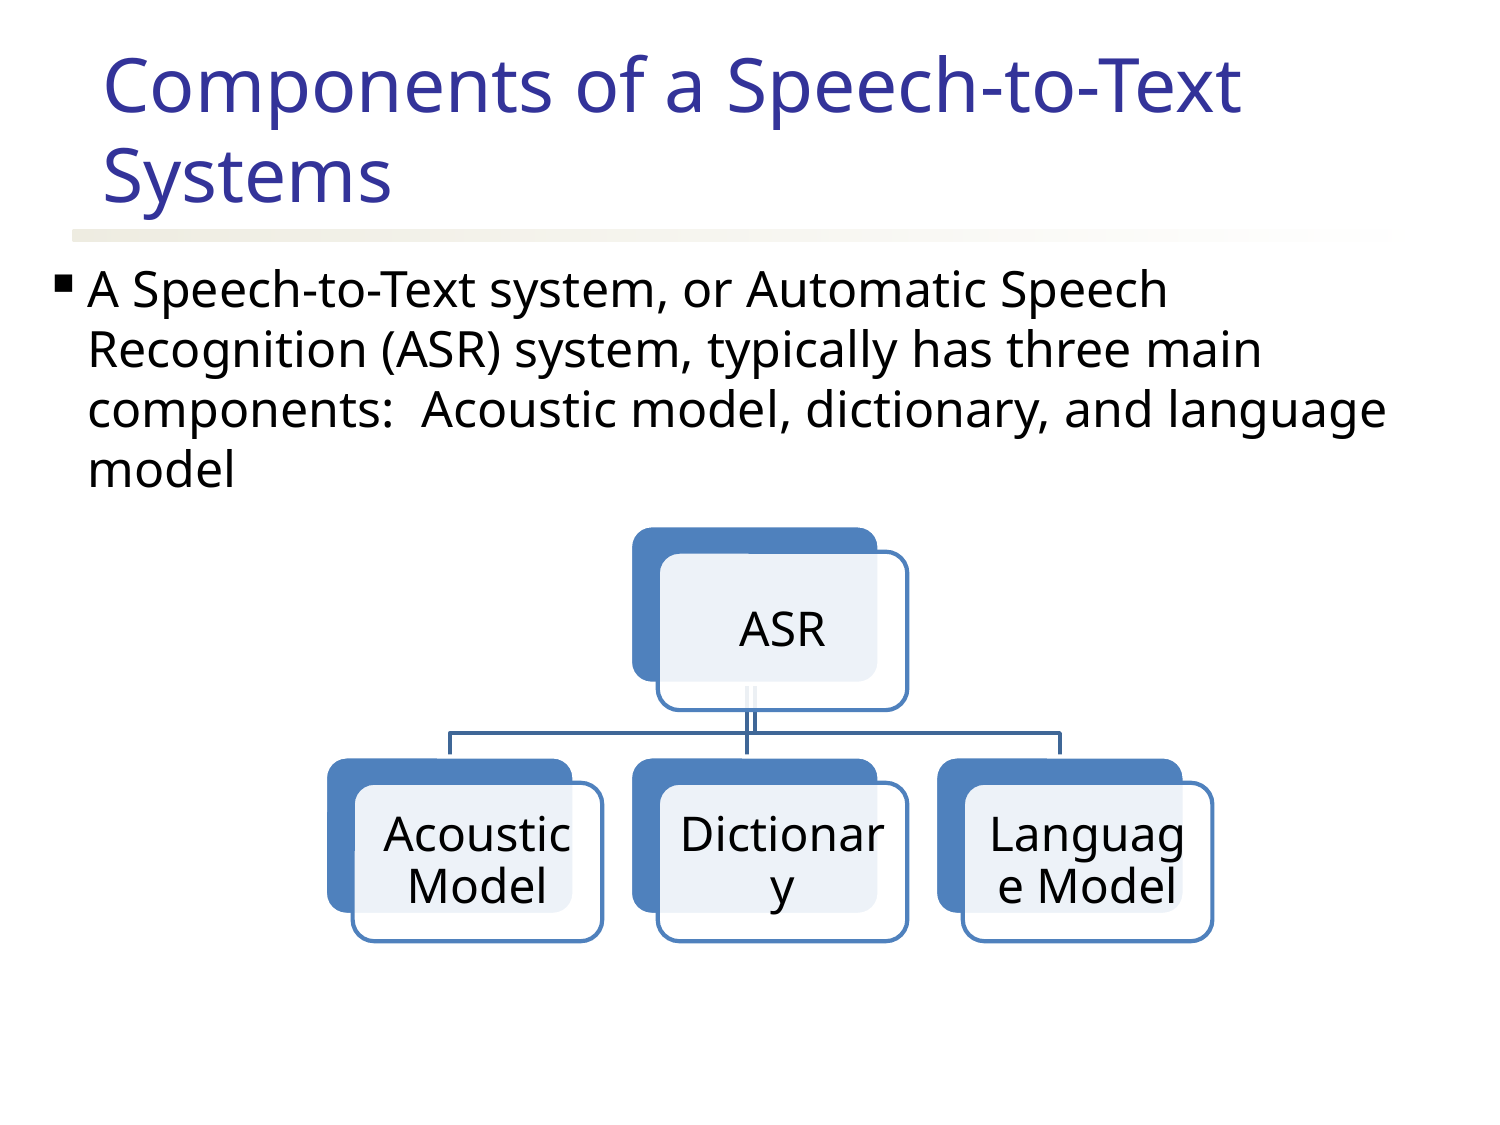

Components of a Speech-to-Text
Systems
A Speech-to-Text system, or Automatic Speech Recognition (ASR) system, typically has three main components: Acoustic model, dictionary, and language model
ASR
Acoustic Model
Dictionary
Language Model